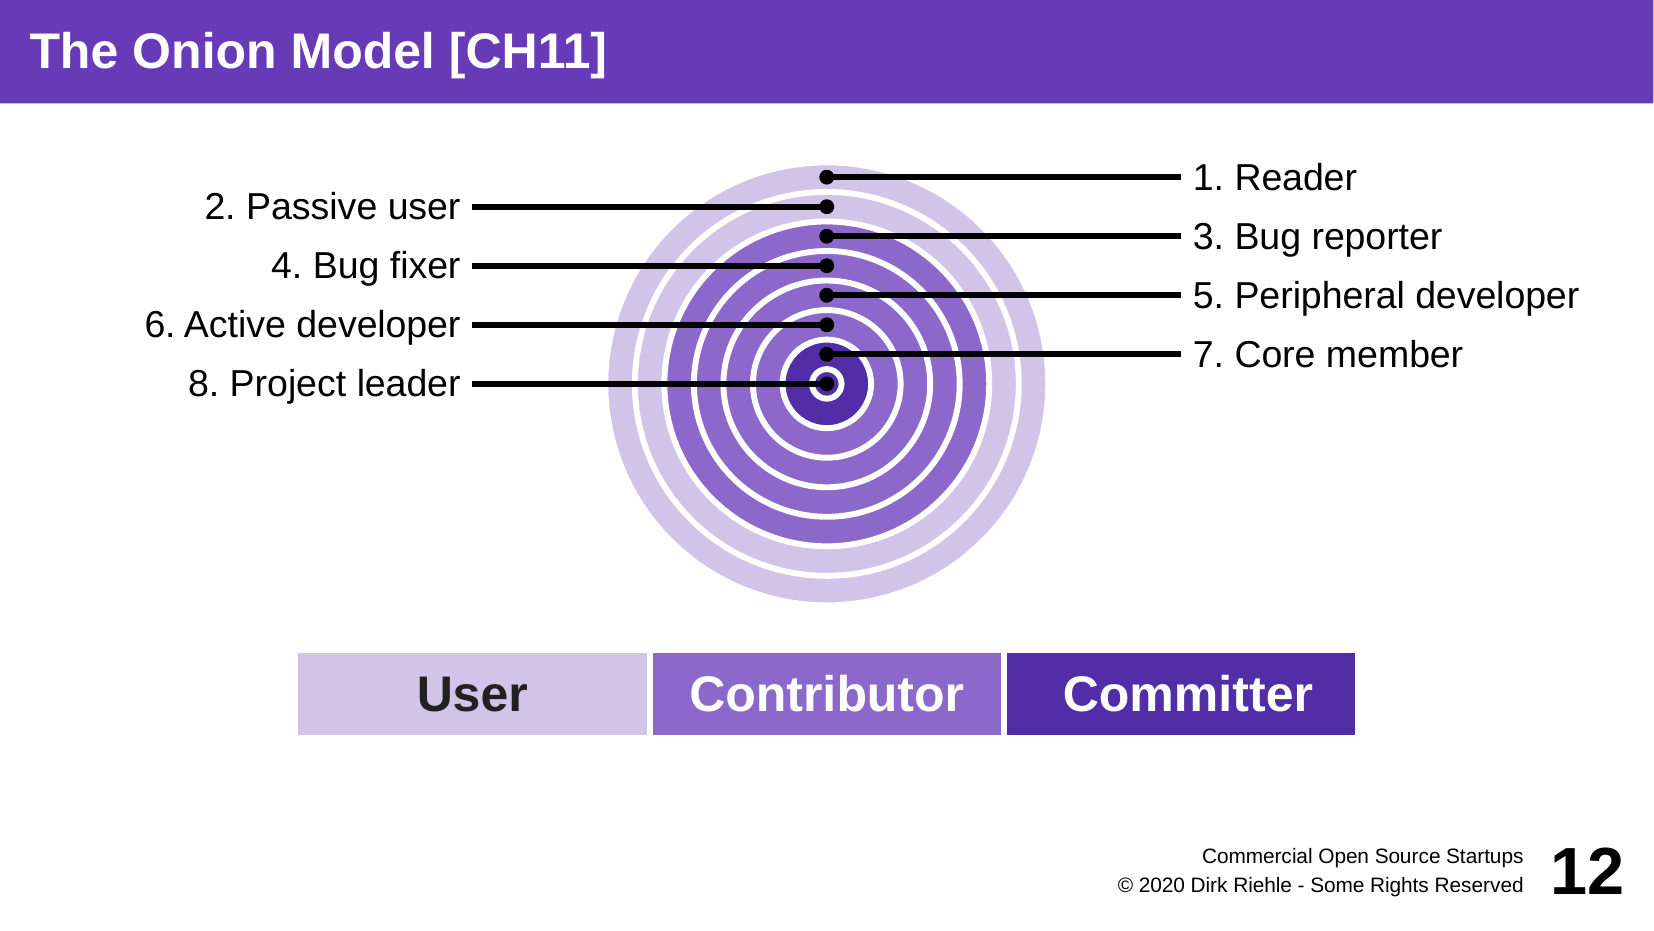

# The Onion Model [CH11]
1. Reader
2. Passive user
3. Bug reporter
4. Bug fixer
5. Peripheral developer
6. Active developer
7. Core member
8. Project leader
User
Contributor
 Committer
Commercial Open Source Startups
12
© 2020 Dirk Riehle - Some Rights Reserved